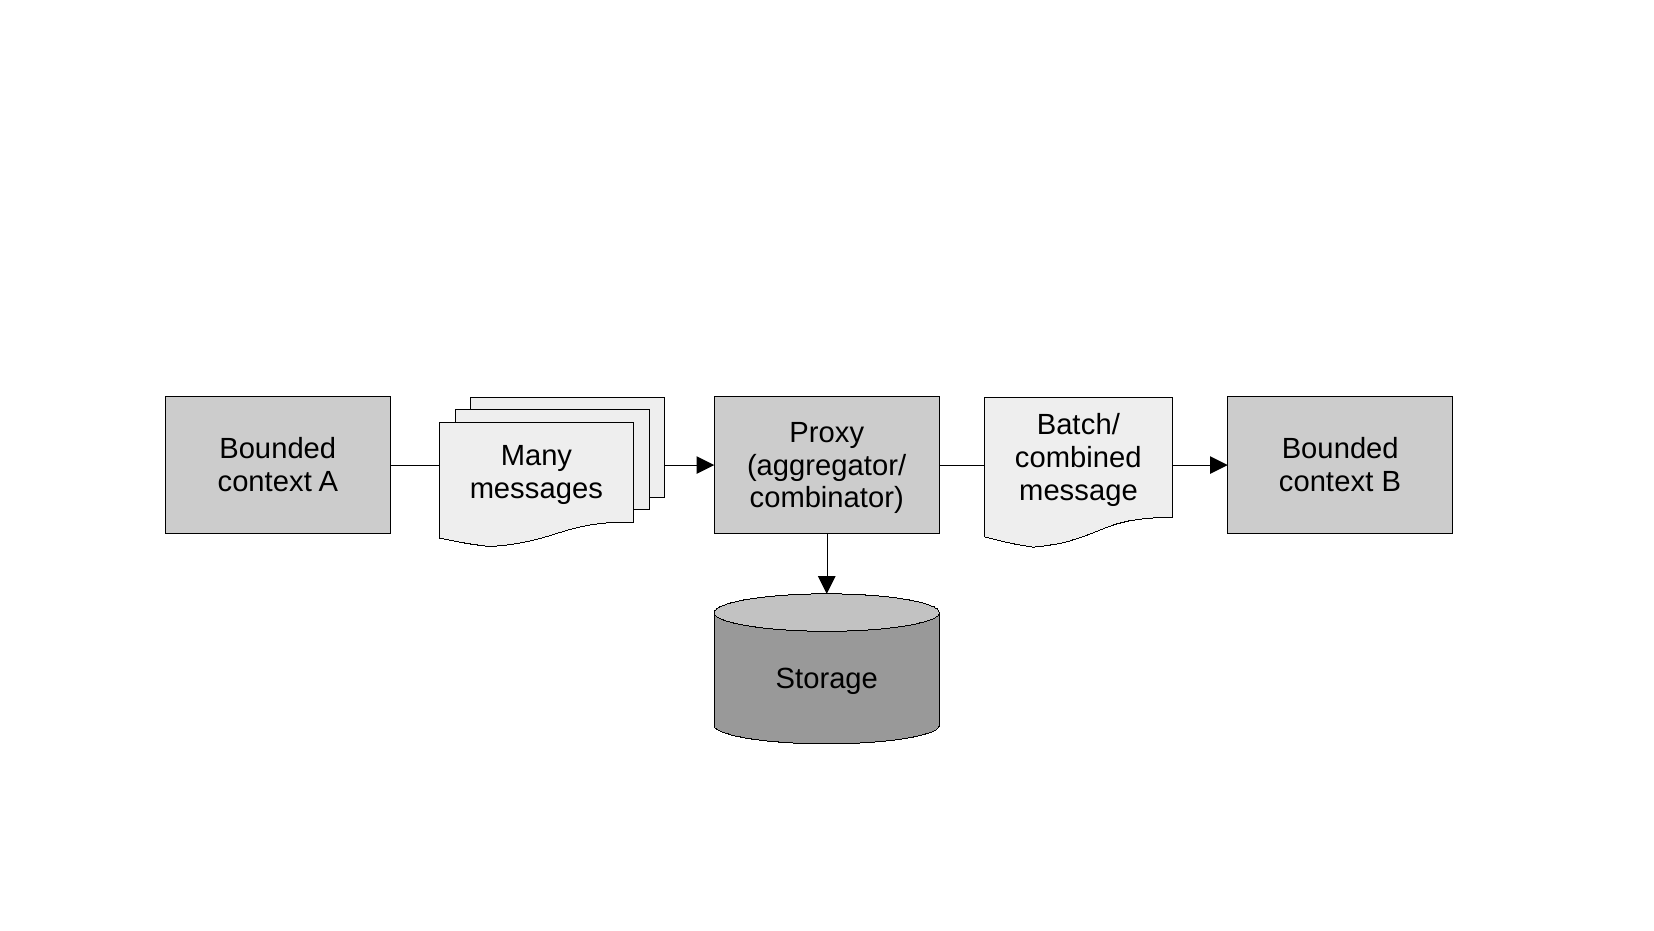

Bounded context A
Many messages
Proxy
(aggregator/combinator)
Batch/combined message
Bounded context B
Storage